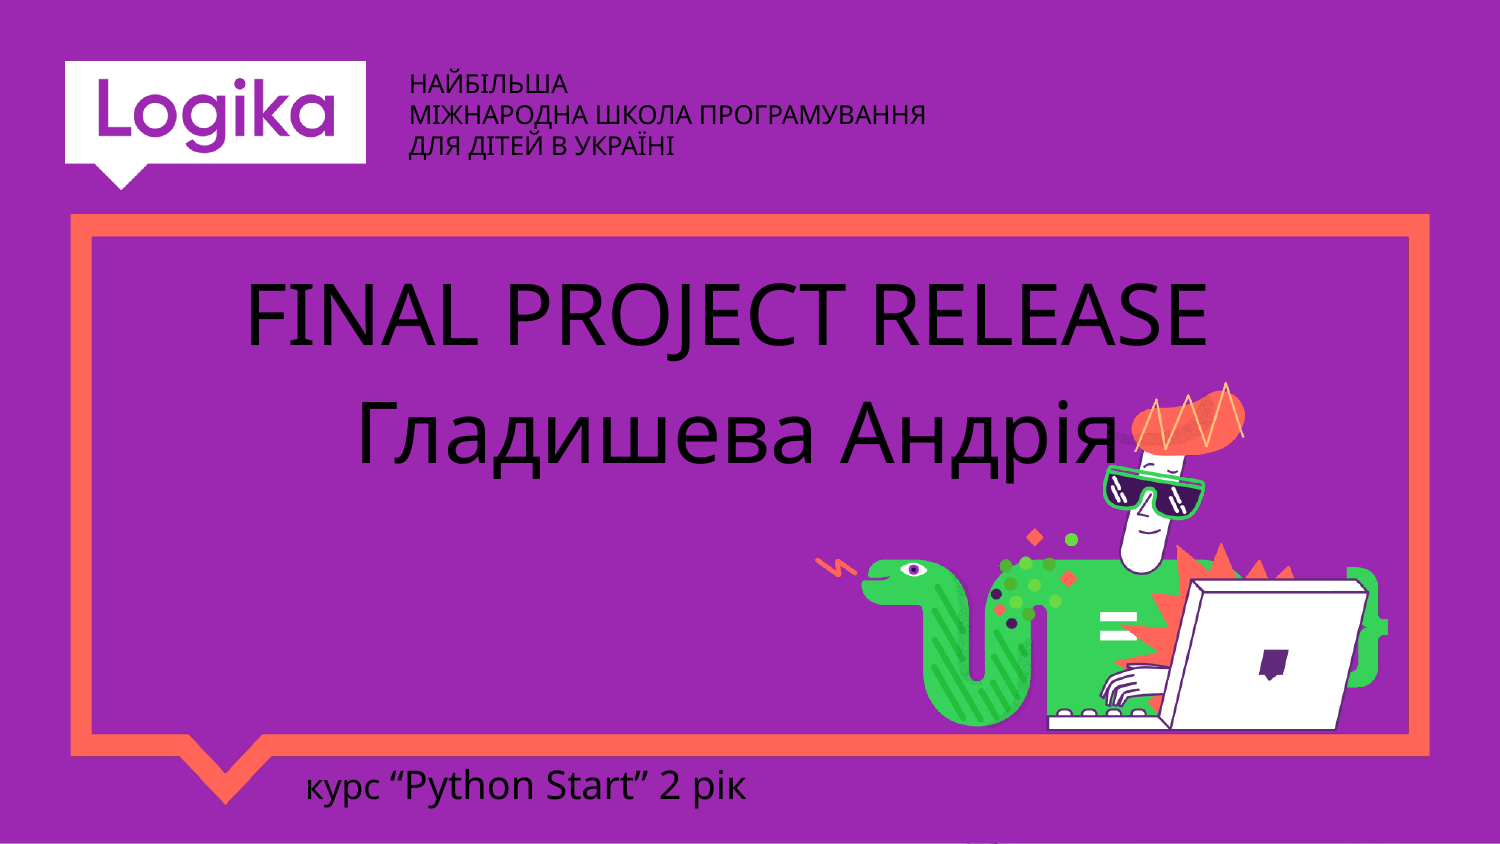

НАЙБІЛЬША
МІЖНАРОДНА ШКОЛА ПРОГРАМУВАННЯ
ДЛЯ ДІТЕЙ В УКРАЇНІ
FINAL PROJECT RELEASE
Гладишева Андрія
курс “Python Start” 2 рік